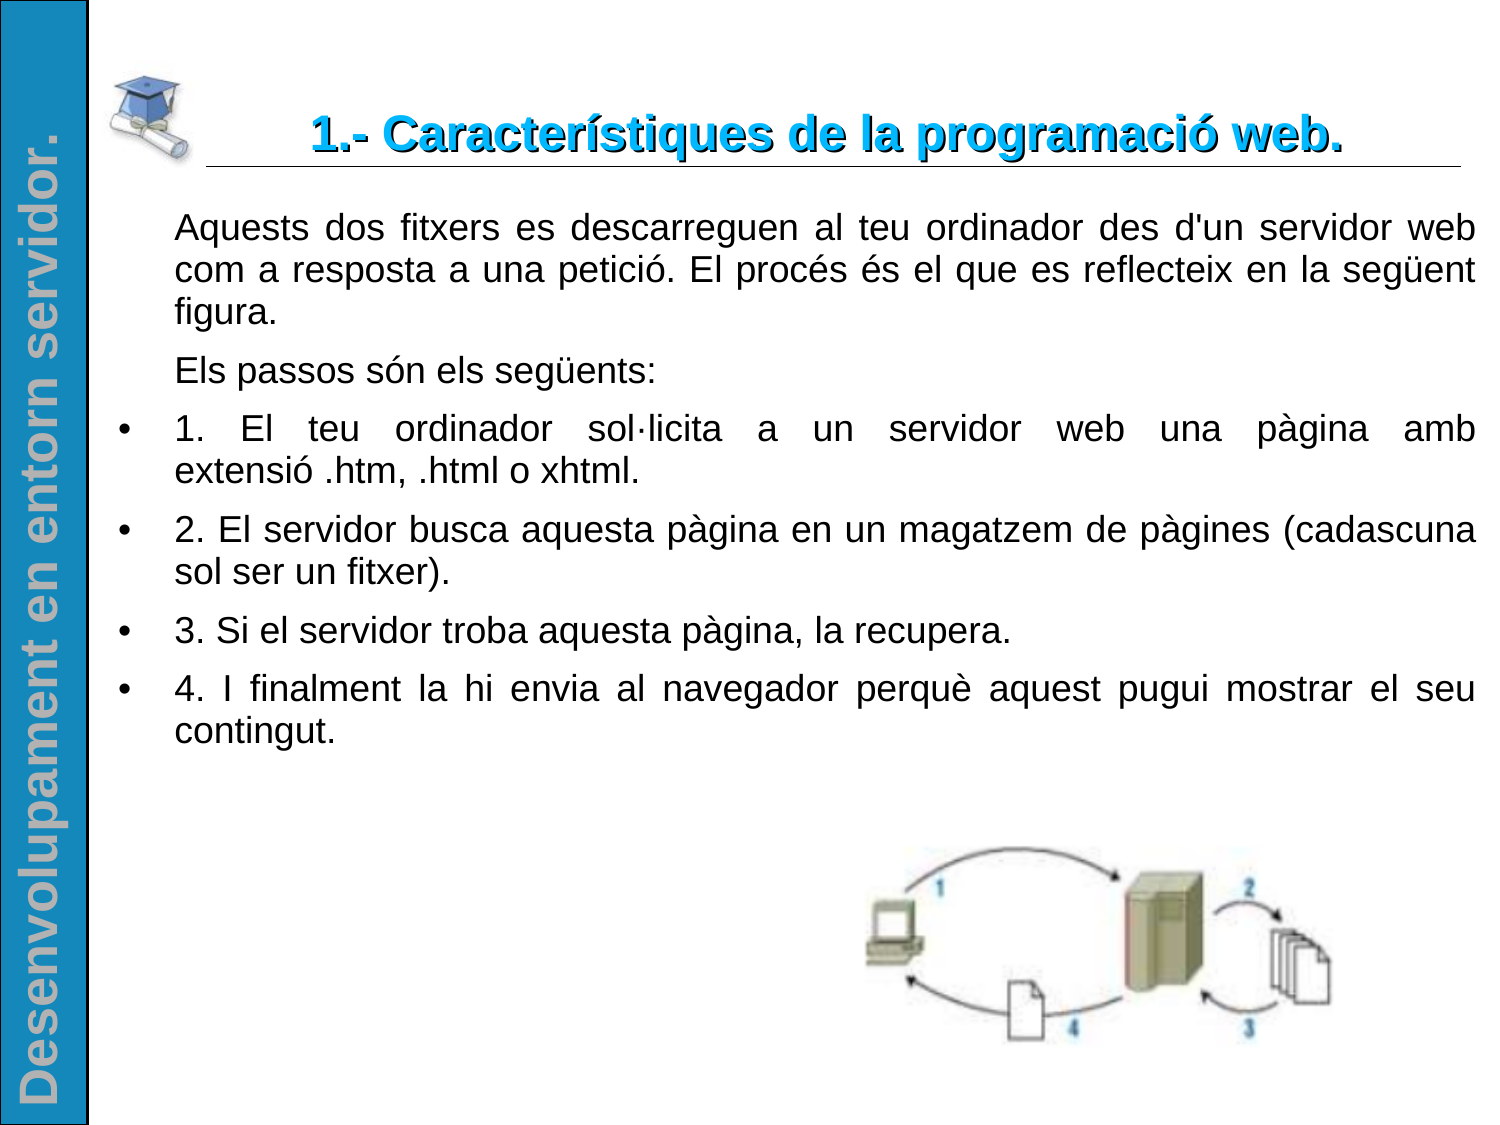

# 1.- Característiques de la programació web.
Aquests dos fitxers es descarreguen al teu ordinador des d'un servidor web com a resposta a una petició. El procés és el que es reflecteix en la següent figura.
Els passos són els següents:
1. El teu ordinador sol·licita a un servidor web una pàgina amb extensió .htm, .html o xhtml.
2. El servidor busca aquesta pàgina en un magatzem de pàgines (cadascuna sol ser un fitxer).
3. Si el servidor troba aquesta pàgina, la recupera.
4. I finalment la hi envia al navegador perquè aquest pugui mostrar el seu contingut.